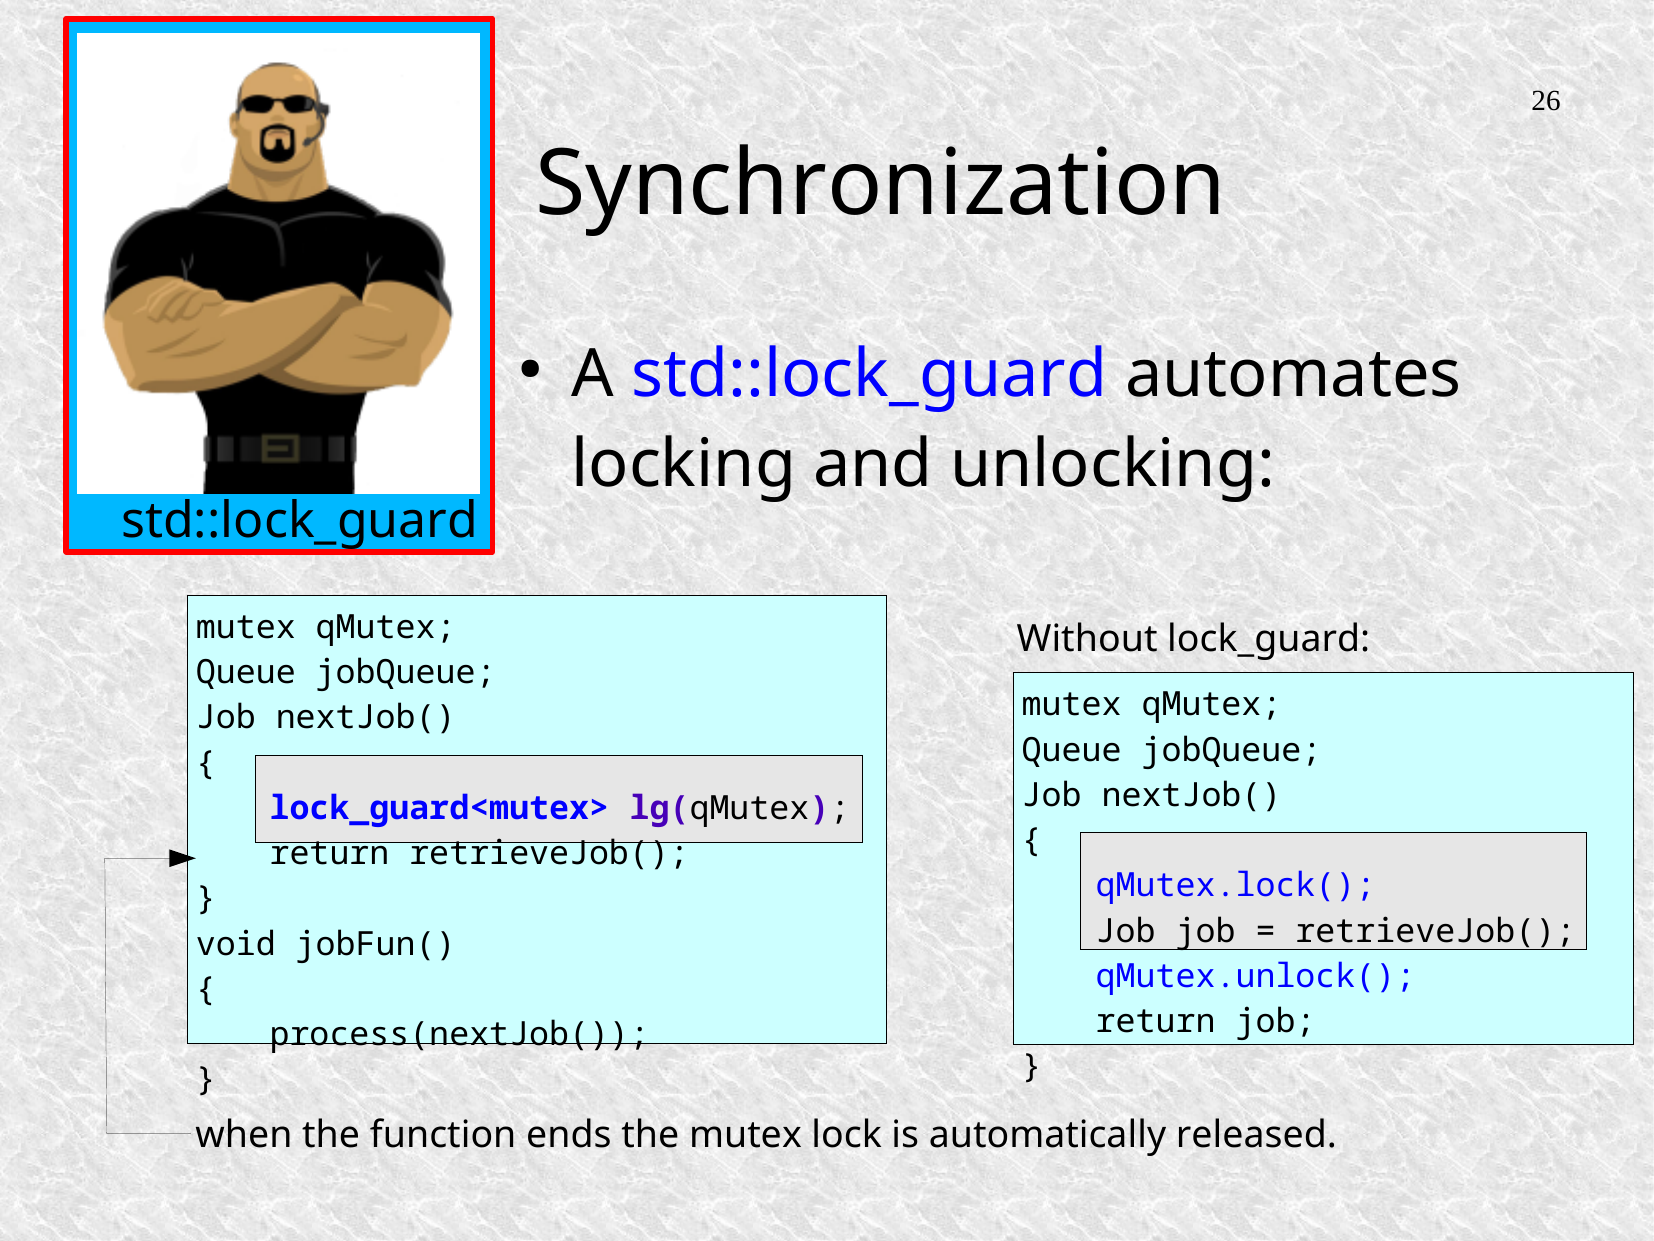

# Synchronization
26
A std::lock_guard automates
locking and unlocking:
std::lock_guard
mutex qMutex;
Queue jobQueue;
Job nextJob()
{
	lock_guard<mutex> lg(qMutex);
	return retrieveJob();
}
void jobFun()
{
	process(nextJob());
}
Without lock_guard:
mutex qMutex;
Queue jobQueue;
Job nextJob()
{
	qMutex.lock();
	Job job = retrieveJob();
	qMutex.unlock();
	return job;
}
when the function ends the mutex lock is automatically released.